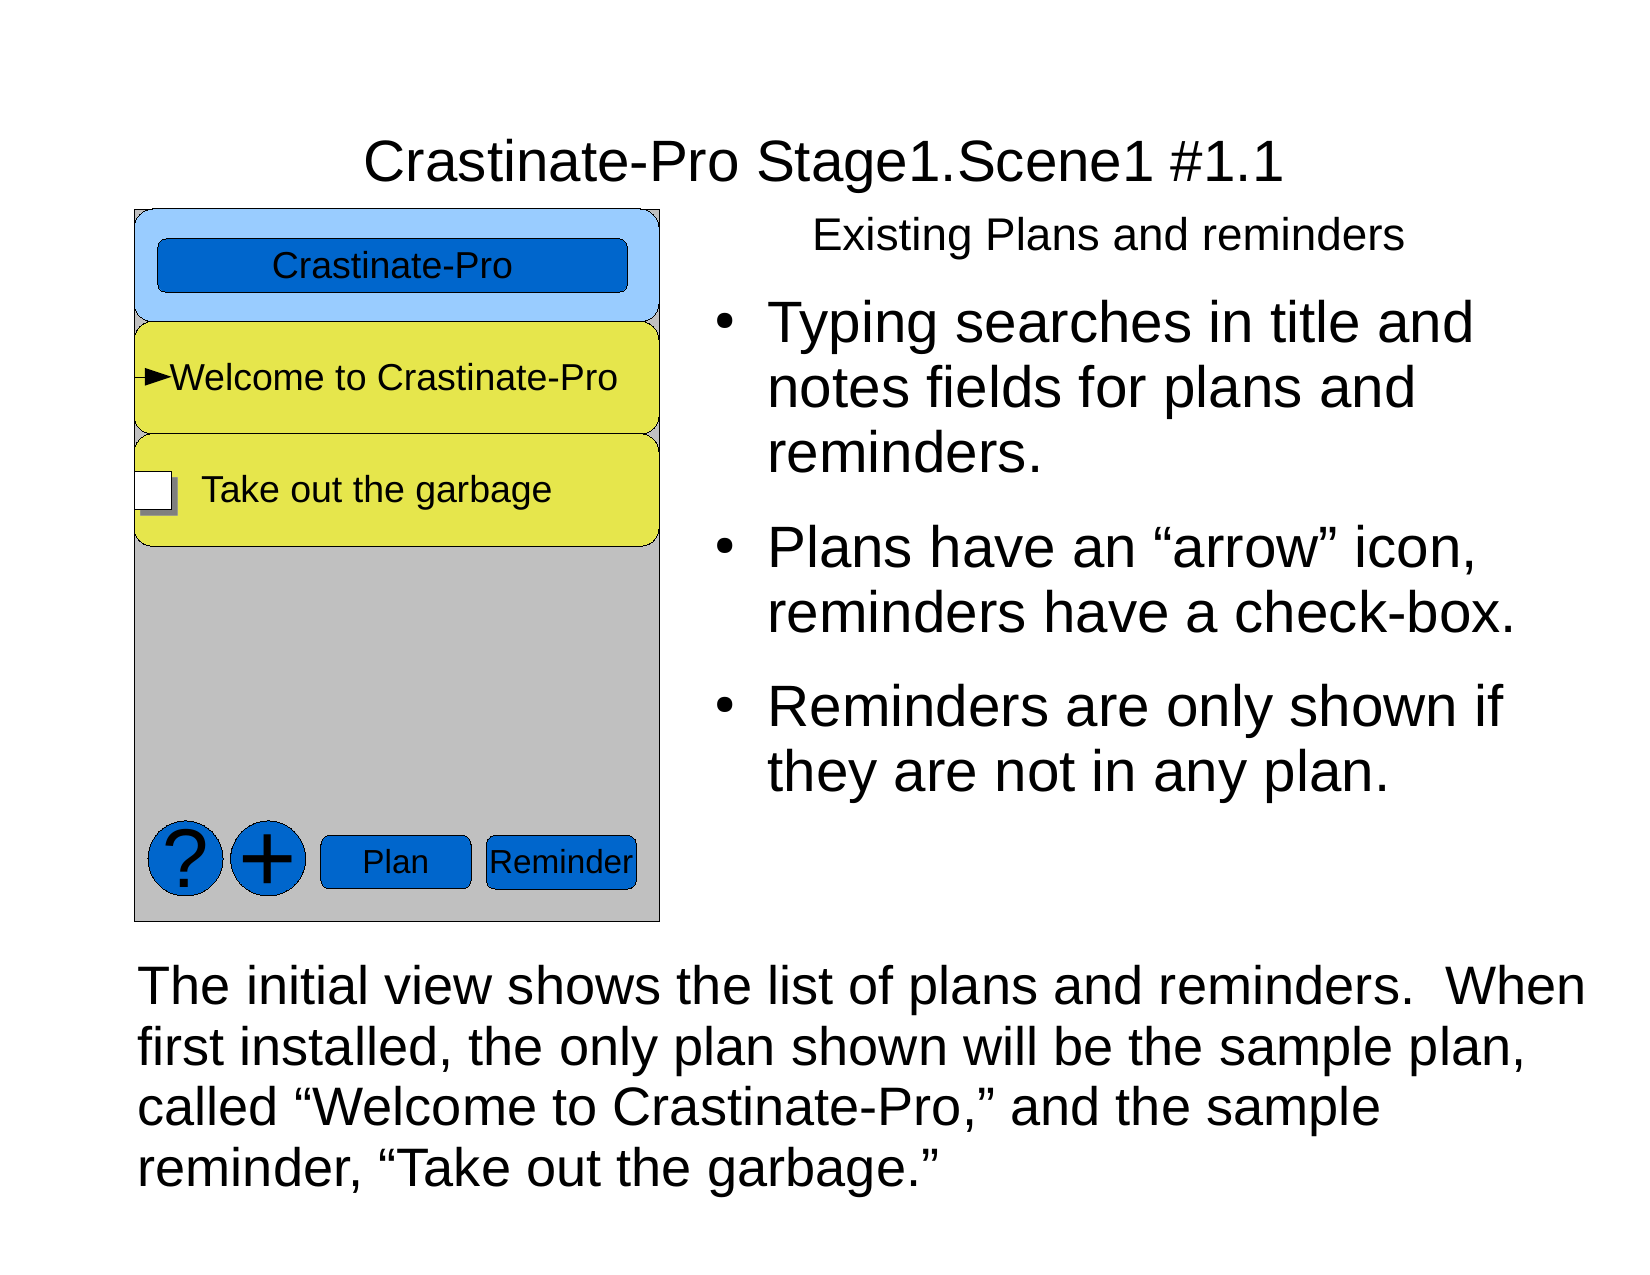

# Crastinate-Pro Stage1.Scene1 #1.1
Existing Plans and reminders
Typing searches in title and notes fields for plans and reminders.
Plans have an “arrow” icon, reminders have a check-box.
Reminders are only shown if they are not in any plan.
Crastinate-Pro
Welcome to Crastinate-Pro
 Take out the garbage
?
+
Plan
Reminder
The initial view shows the list of plans and reminders. When first installed, the only plan shown will be the sample plan, called “Welcome to Crastinate-Pro,” and the sample reminder, “Take out the garbage.”